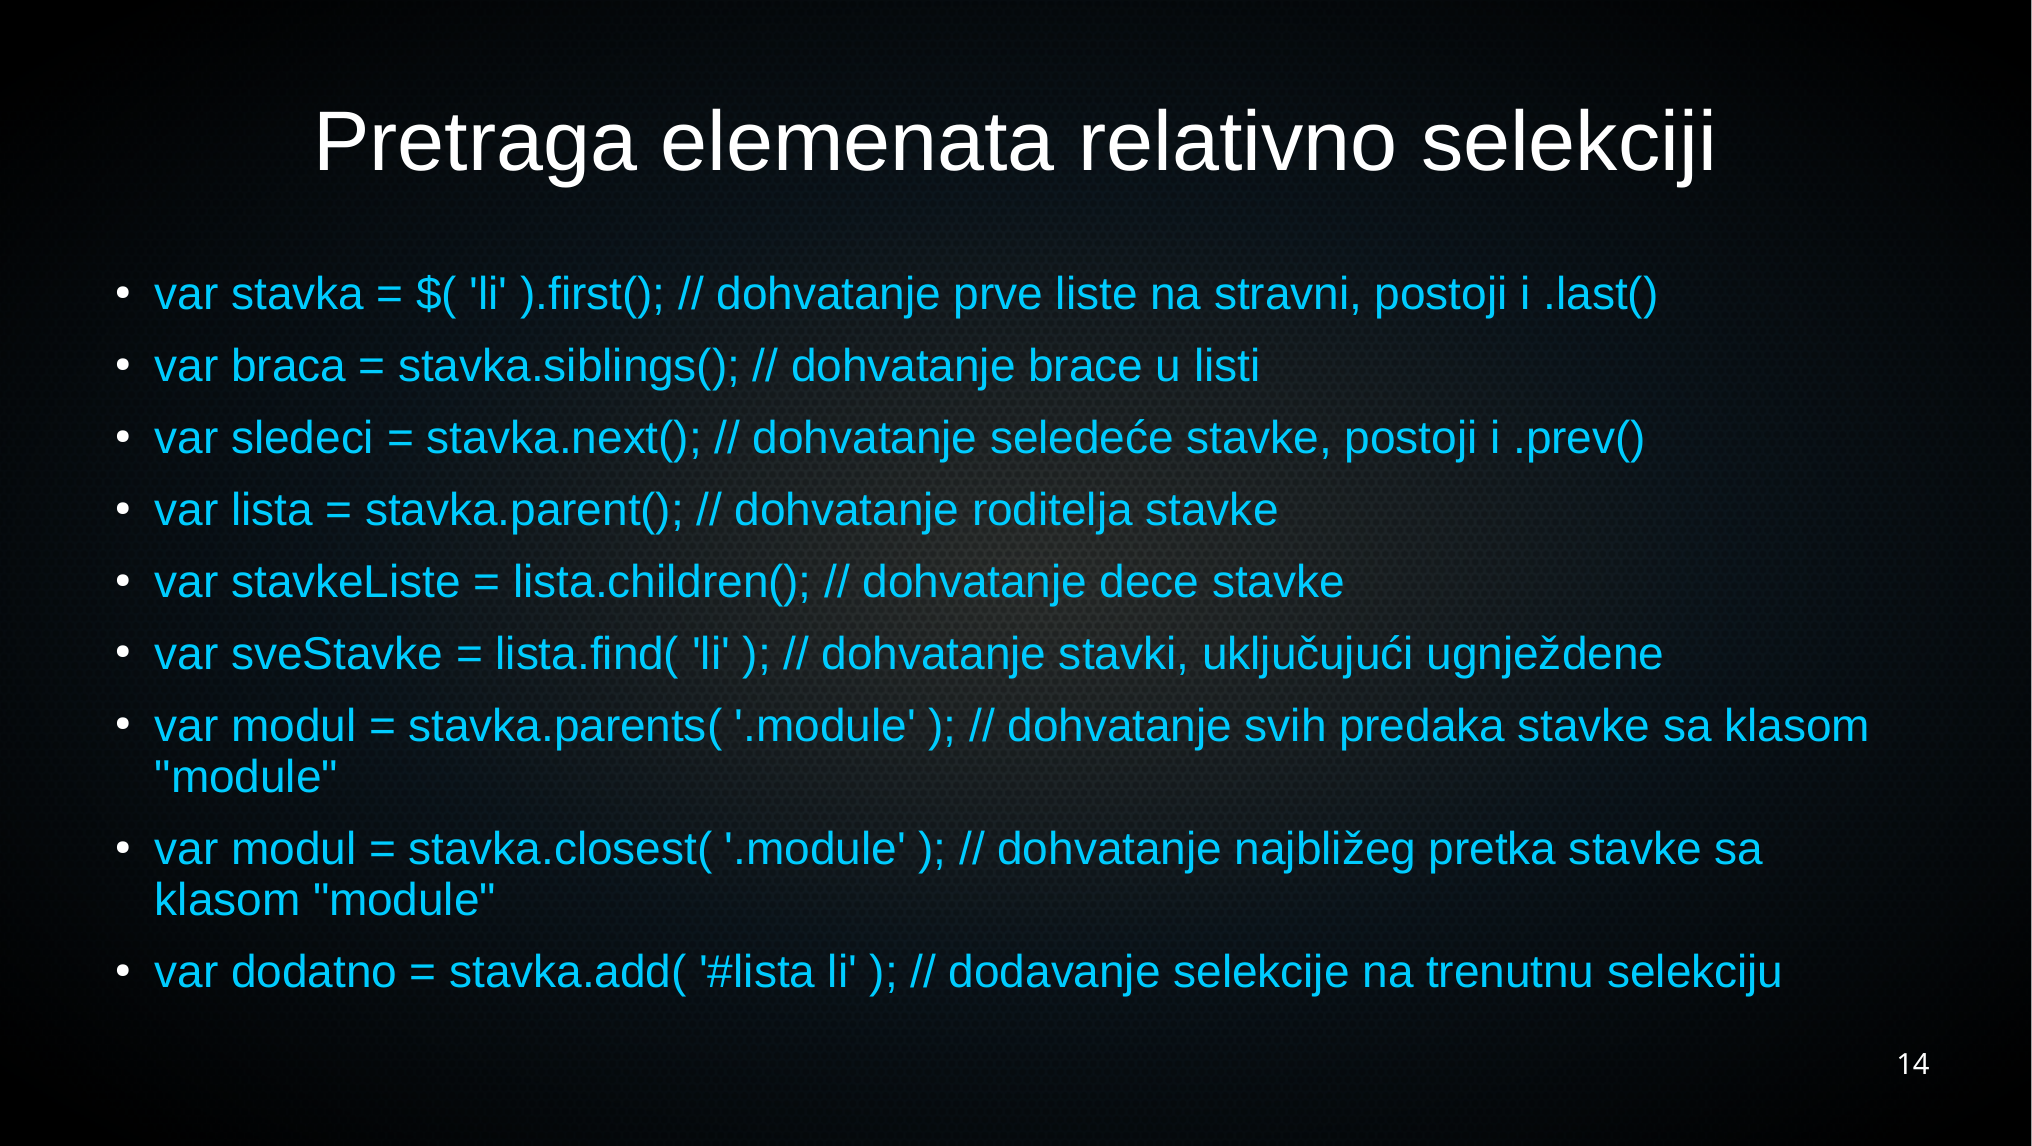

# Pretraga elemenata relativno selekciji
var stavka = $( 'li' ).first(); // dohvatanje prve liste na stravni, postoji i .last()
var braca = stavka.siblings(); // dohvatanje brace u listi
var sledeci = stavka.next(); // dohvatanje seledeće stavke, postoji i .prev()
var lista = stavka.parent(); // dohvatanje roditelja stavke
var stavkeListe = lista.children(); // dohvatanje dece stavke
var sveStavke = lista.find( 'li' ); // dohvatanje stavki, uključujući ugnježdene
var modul = stavka.parents( '.module' ); // dohvatanje svih predaka stavke sa klasom "module"
var modul = stavka.closest( '.module' ); // dohvatanje najbližeg pretka stavke sa klasom "module"
var dodatno = stavka.add( '#lista li' ); // dodavanje selekcije na trenutnu selekciju
14